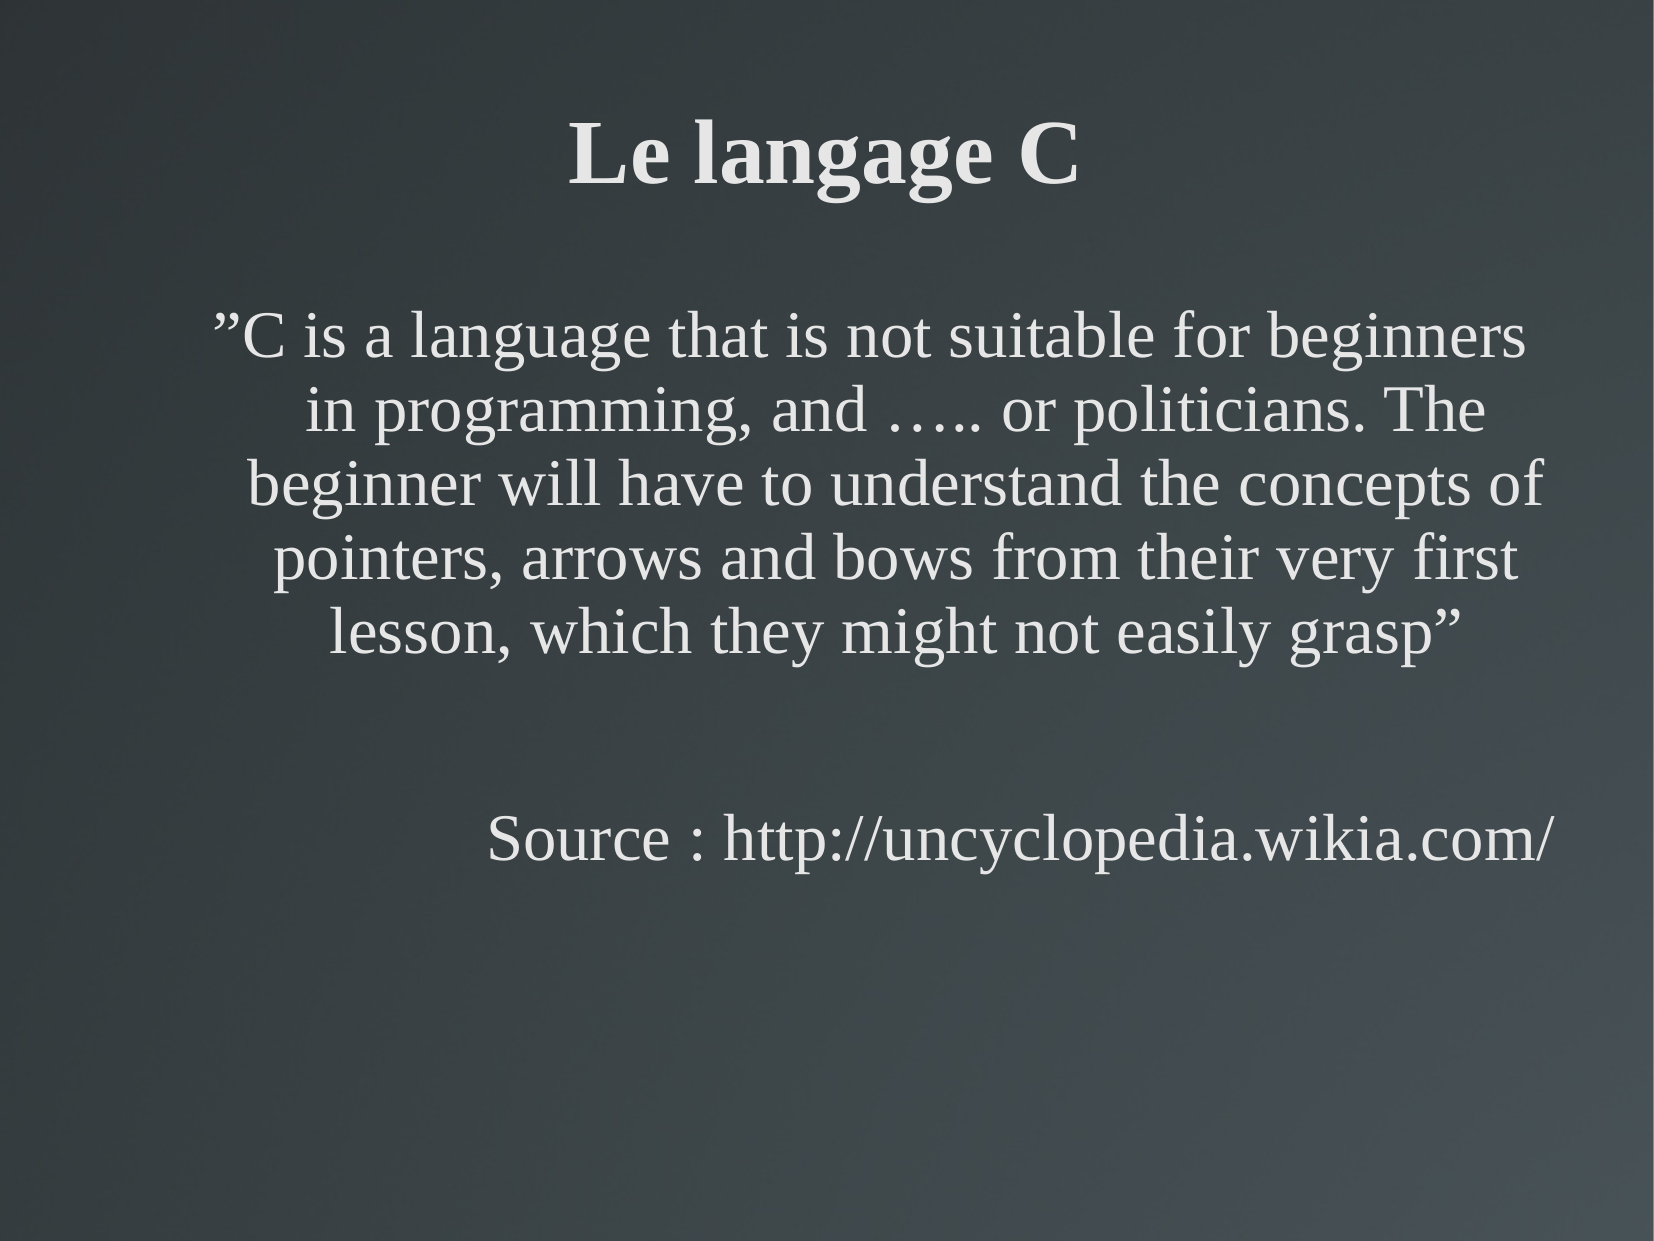

Le langage C
”C is a language that is not suitable for beginners in programming, and ….. or politicians. The beginner will have to understand the concepts of pointers, arrows and bows from their very first lesson, which they might not easily grasp”
Source : http://uncyclopedia.wikia.com/